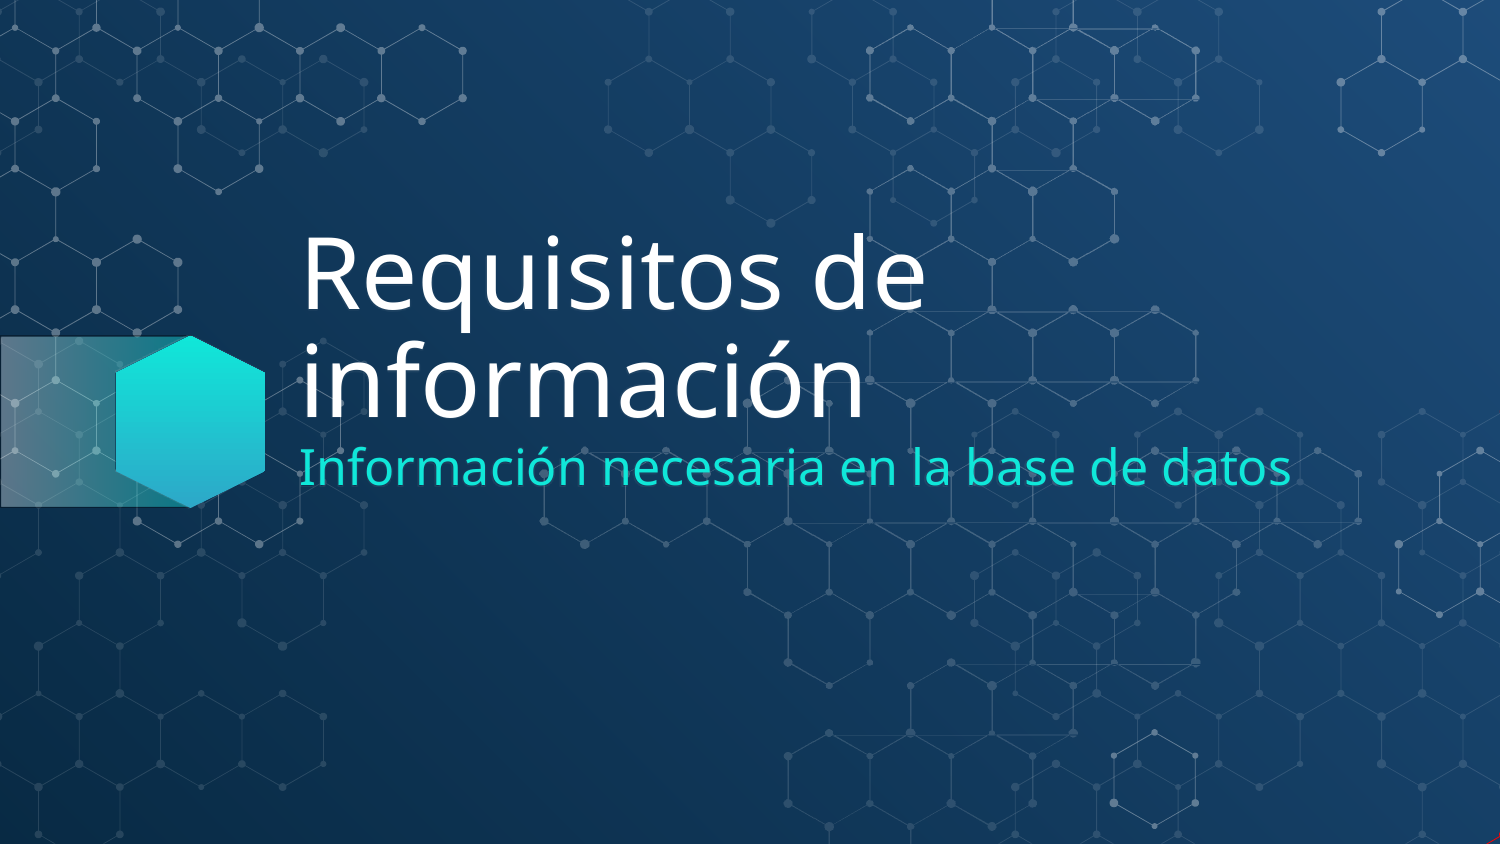

# Requisitos de información
Información necesaria en la base de datos